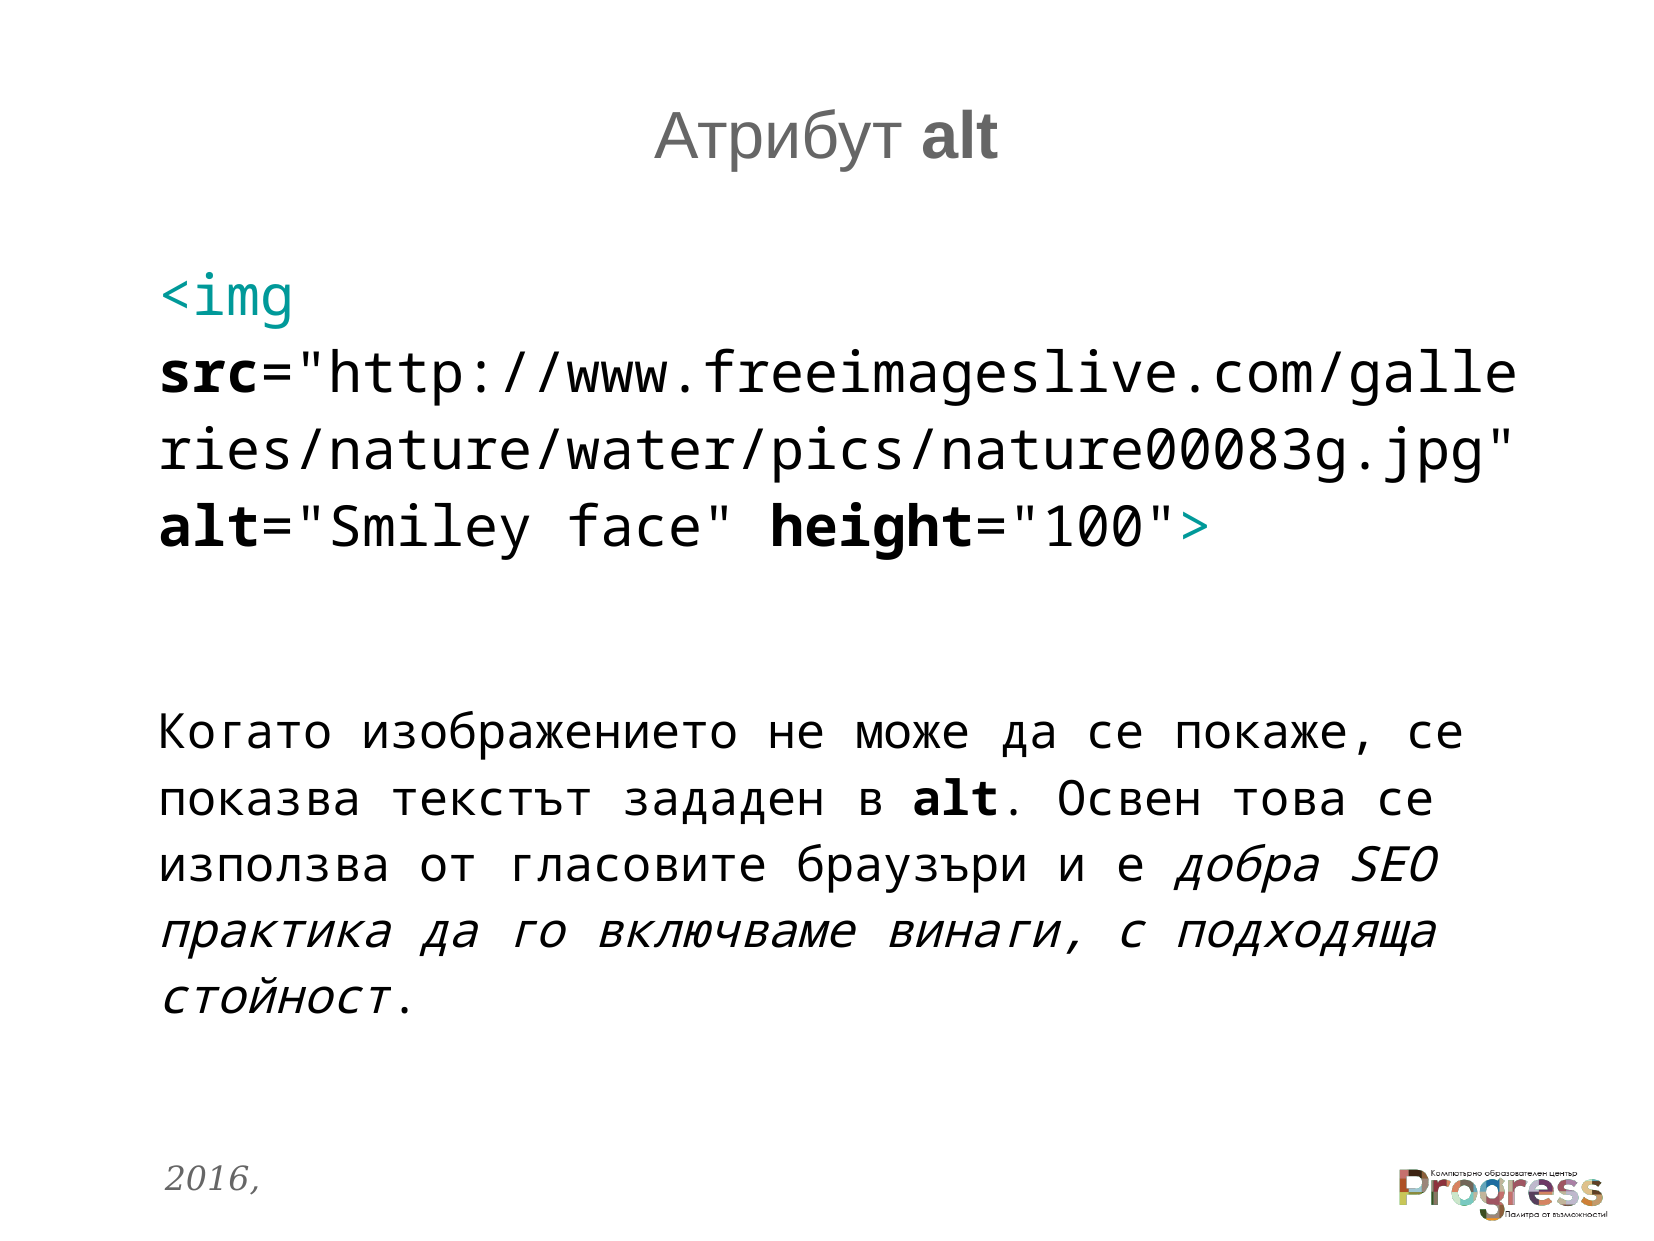

# Атрибут alt
<img src="http://www.freeimageslive.com/galleries/nature/water/pics/nature00083g.jpg" alt="Smiley face" height="100">
Когато изображението не може да се покаже, се показва текстът зададен в alt. Освен това се използва от гласовите браузъри и е добра SEO практика да го включваме винаги, с подходяща стойност.
2016,